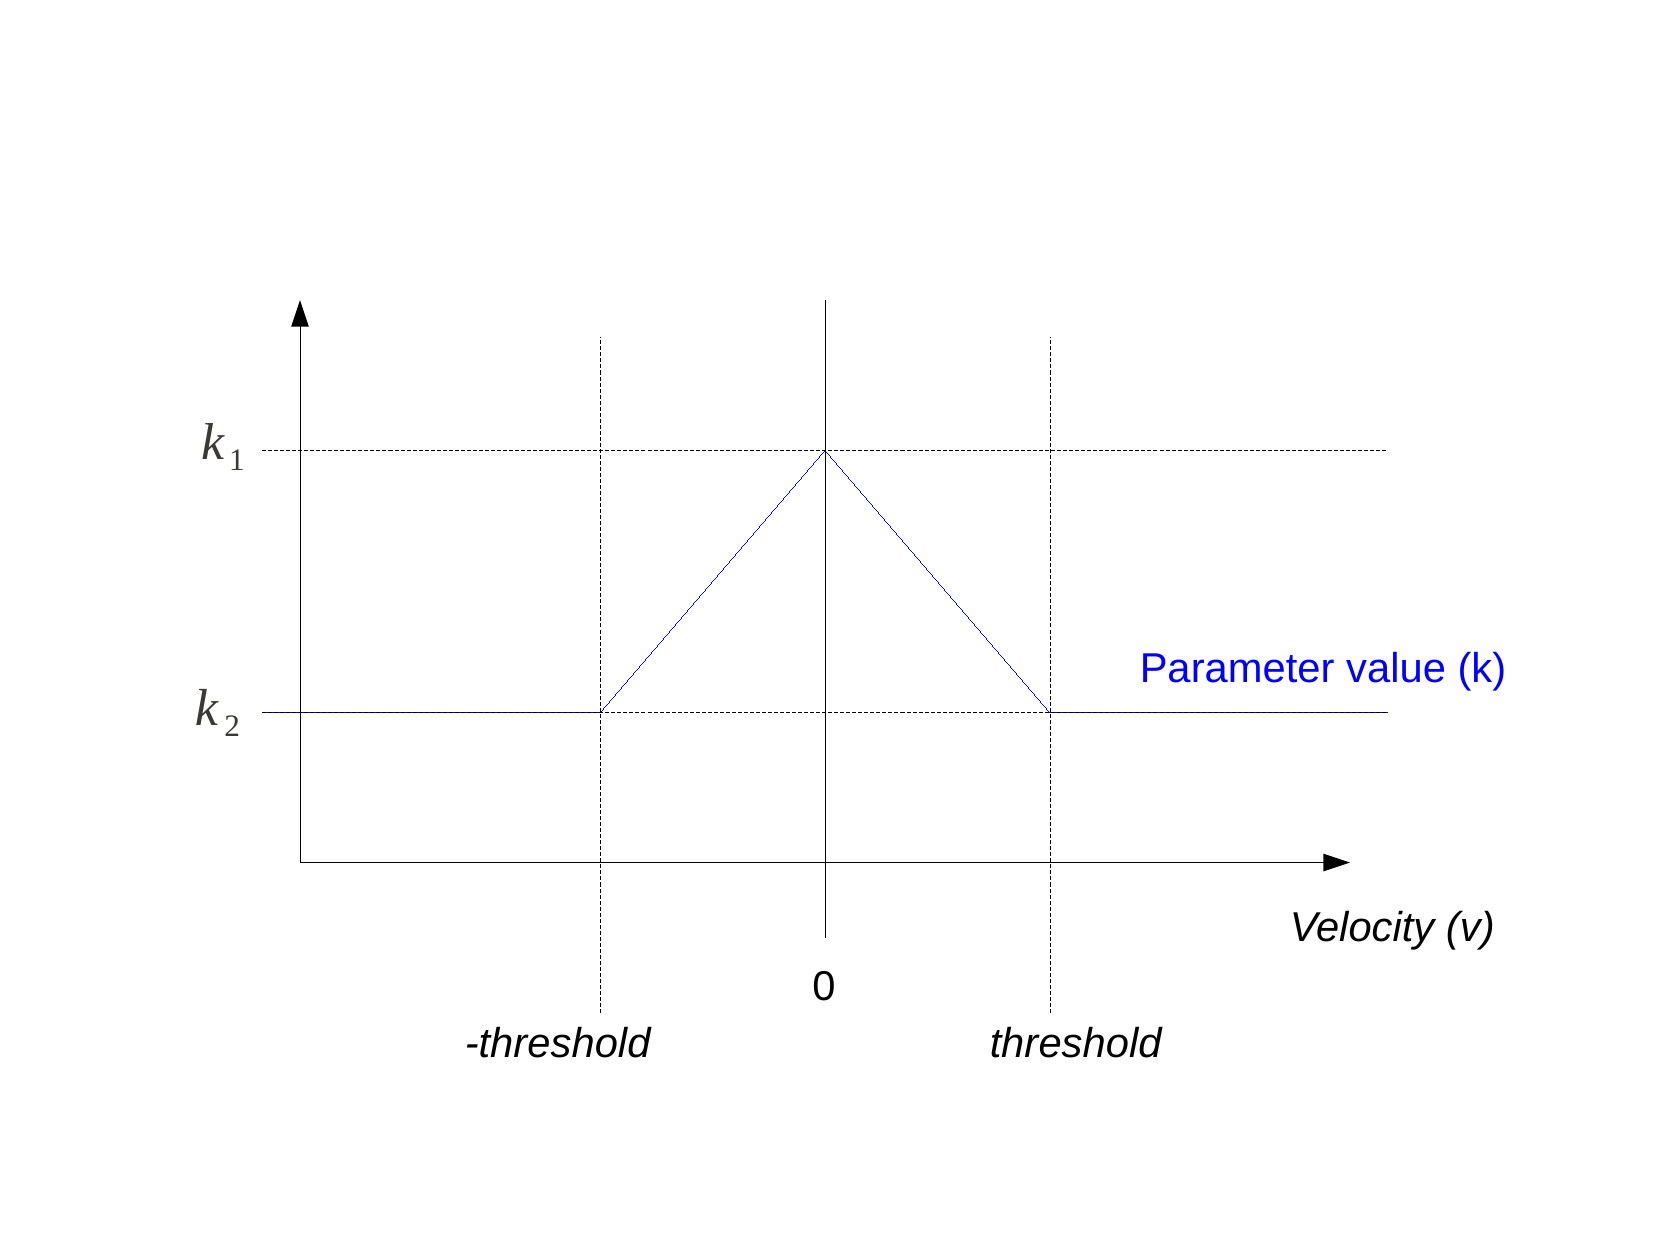

Parameter value (k)
Velocity (v)
0
-threshold
threshold